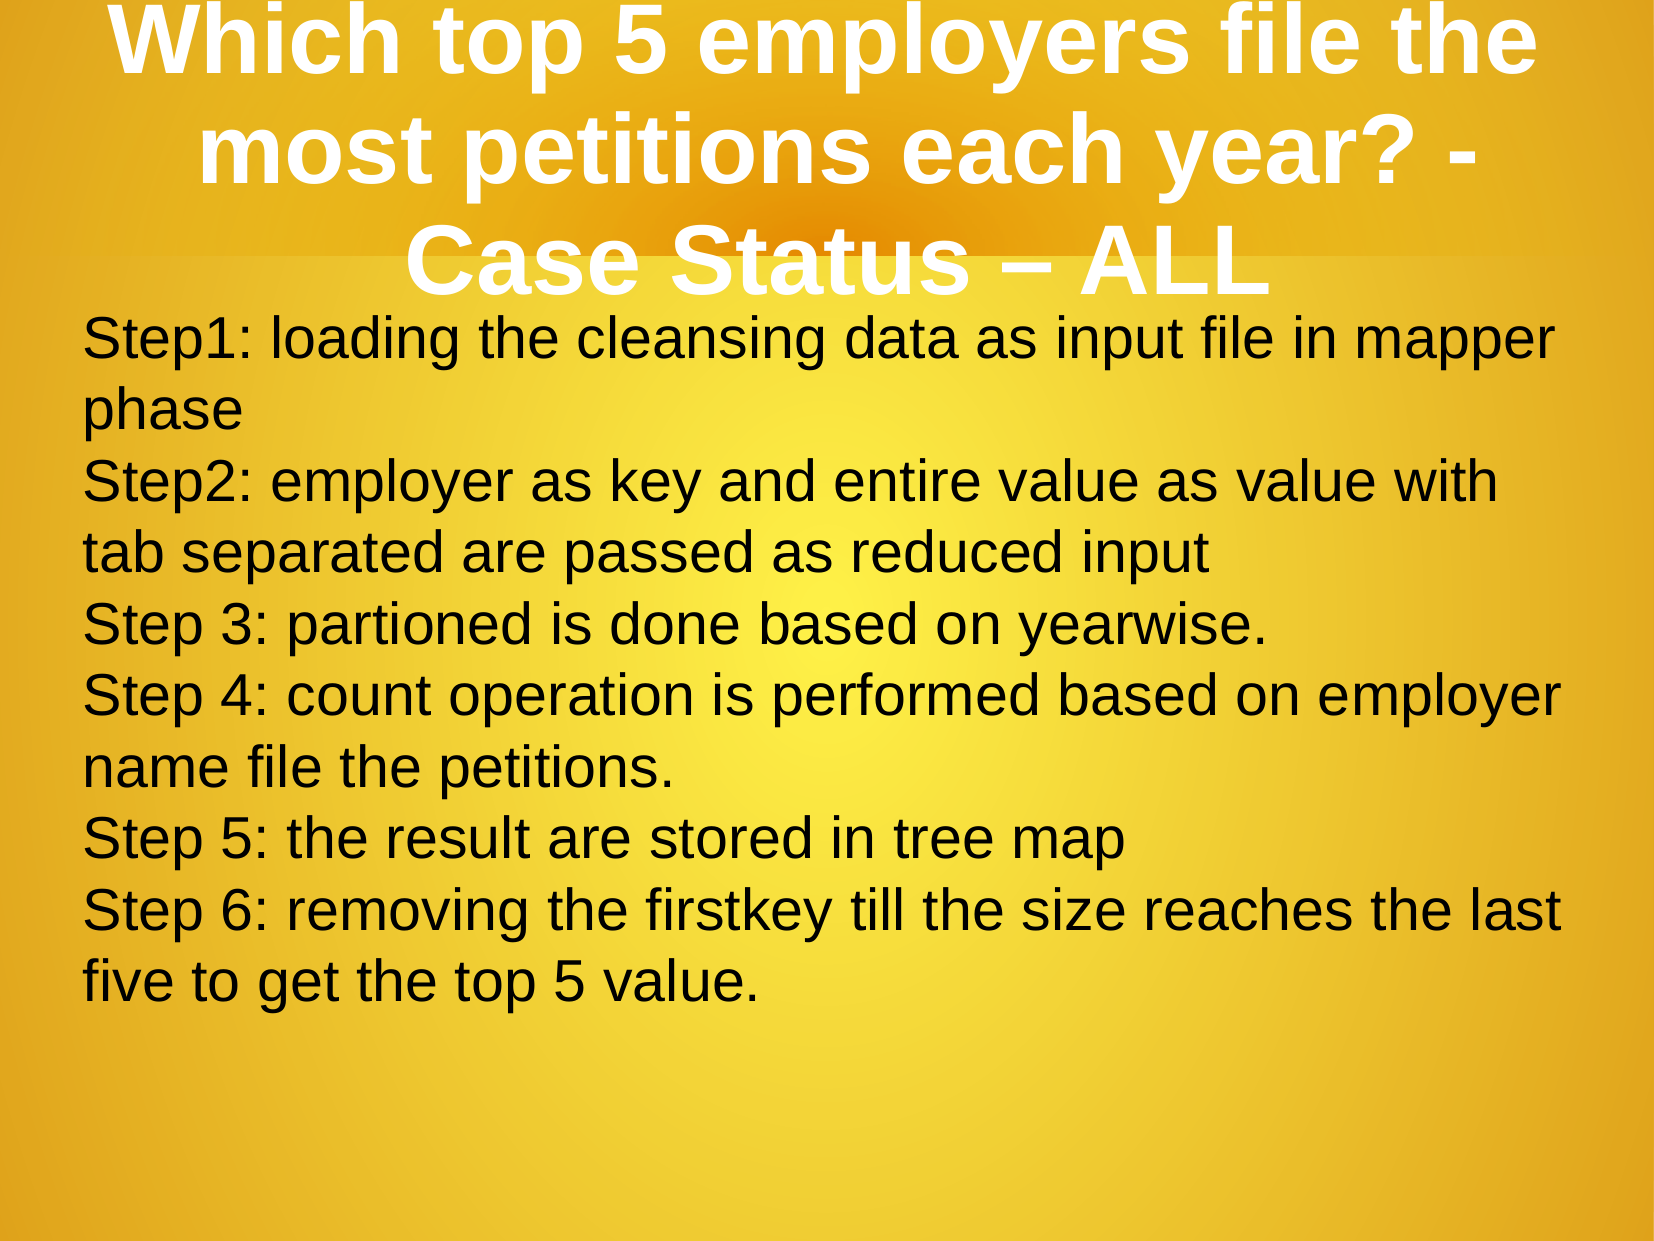

# Which top 5 employers file the most petitions each year? - Case Status – ALL
Step1: loading the cleansing data as input file in mapper phase
Step2: employer as key and entire value as value with tab separated are passed as reduced input
Step 3: partioned is done based on yearwise.
Step 4: count operation is performed based on employer name file the petitions.
Step 5: the result are stored in tree map
Step 6: removing the firstkey till the size reaches the last five to get the top 5 value.